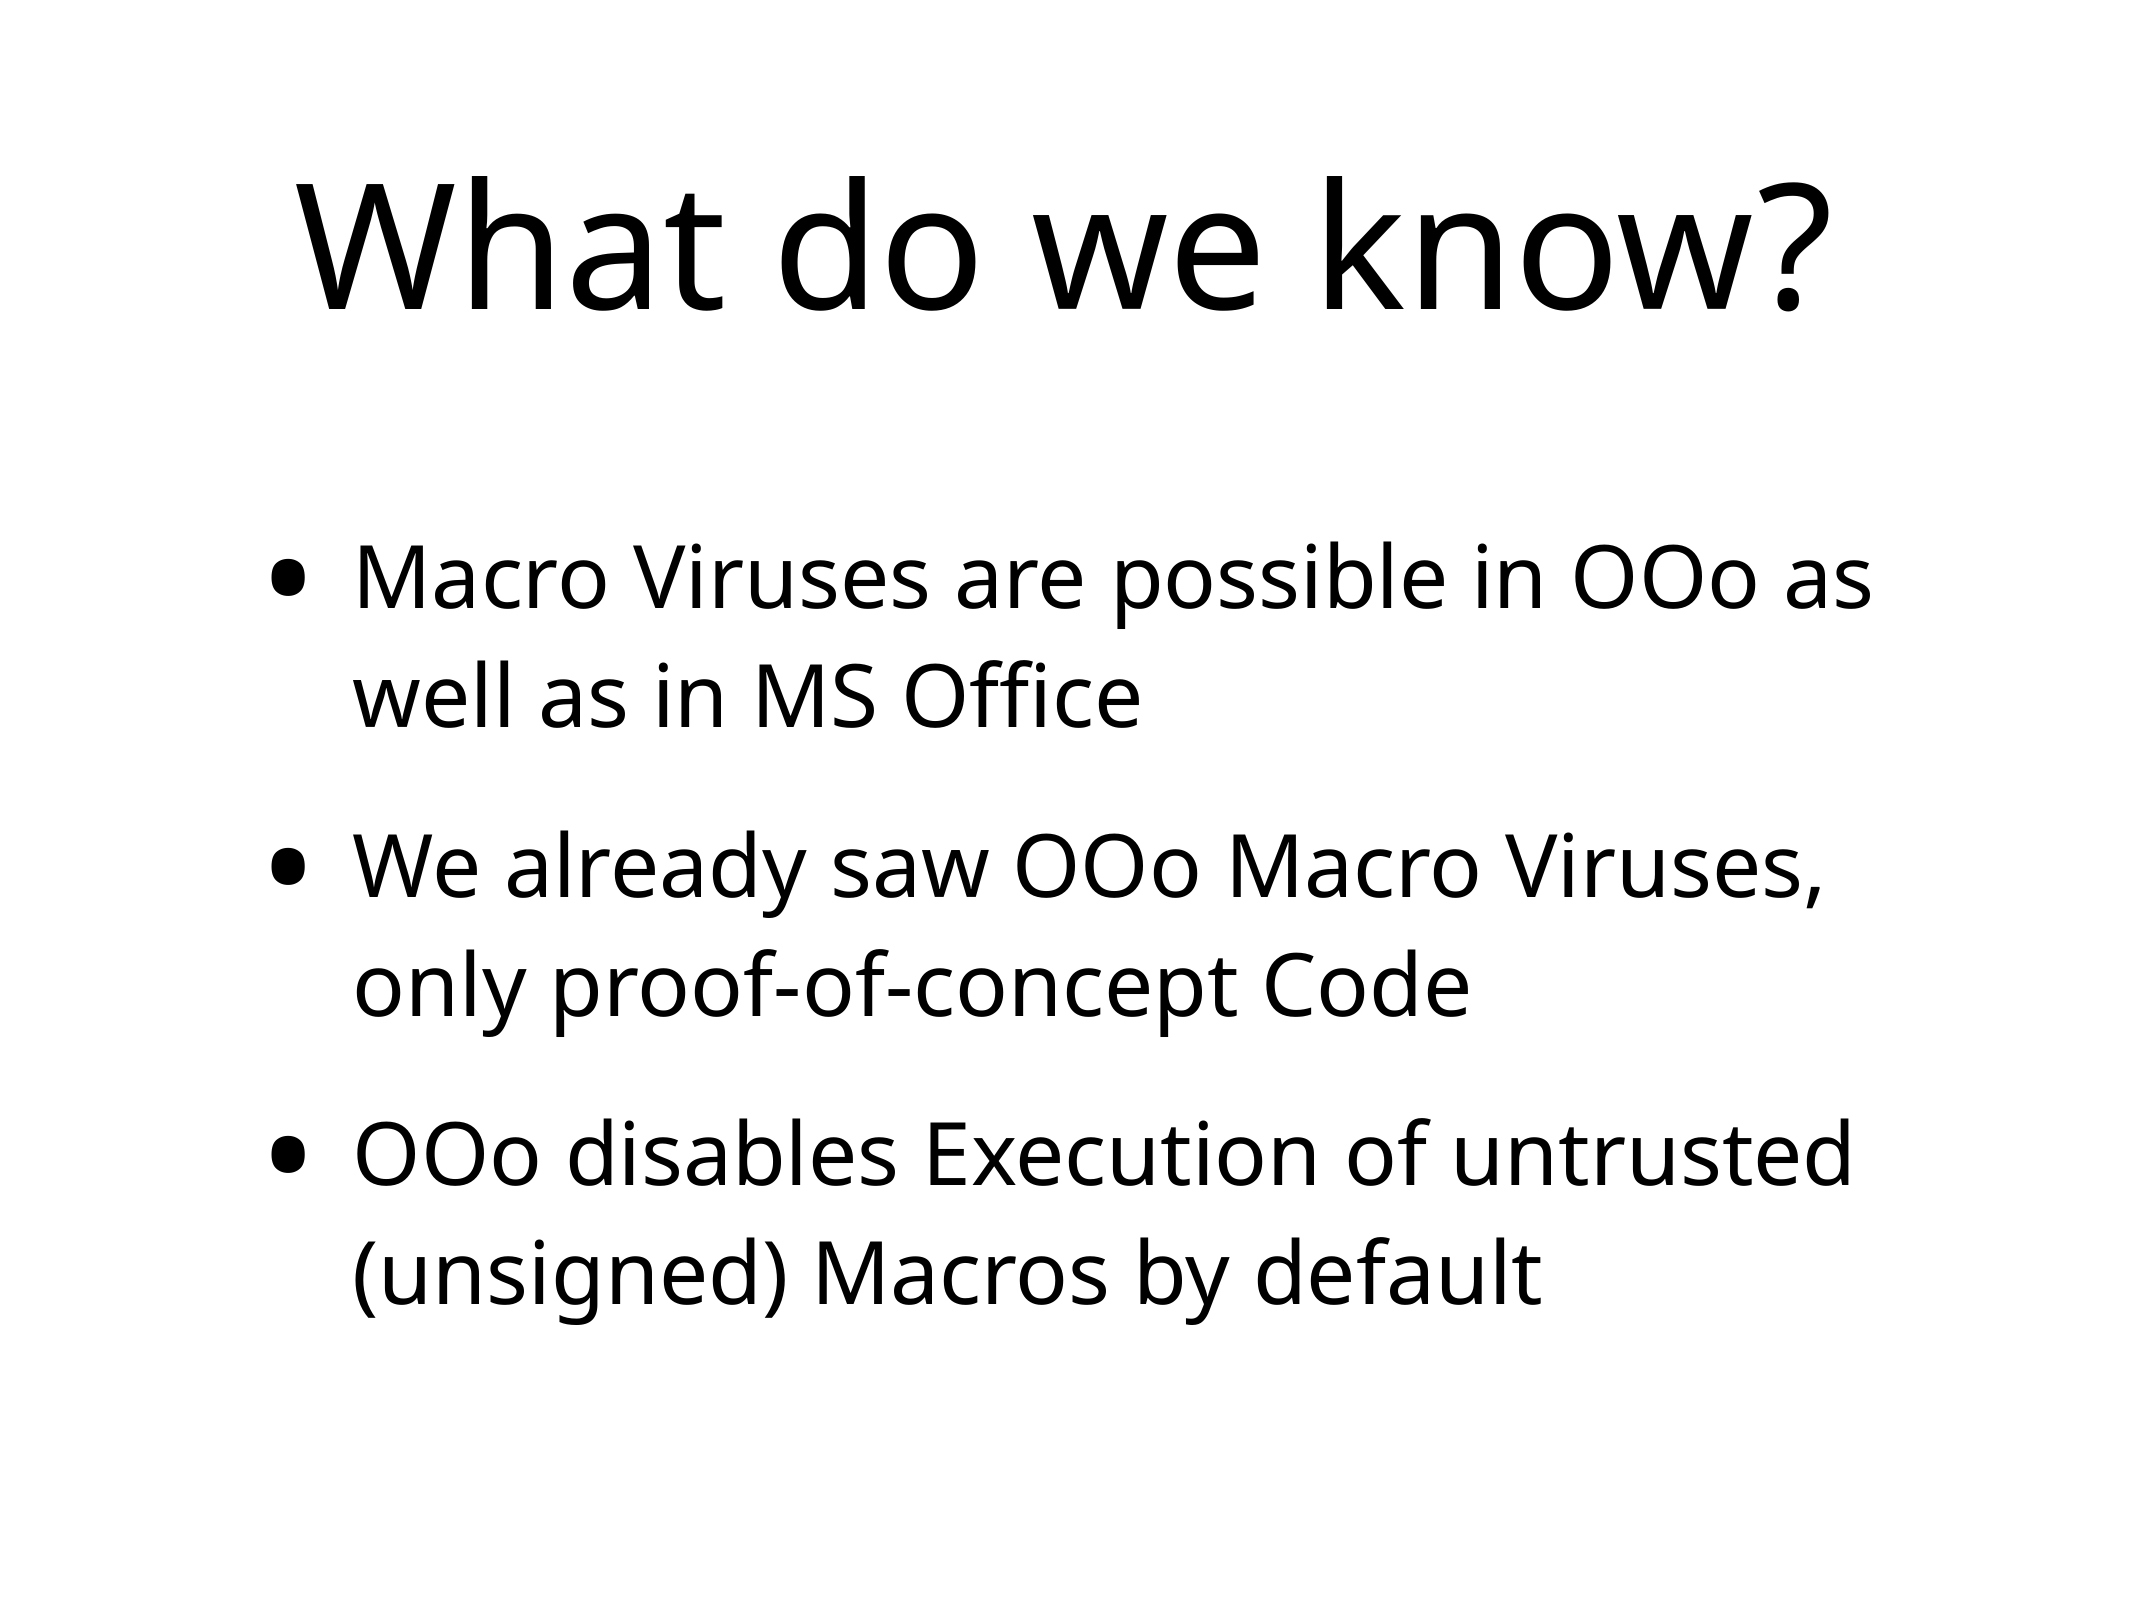

# What do we know?
Macro Viruses are possible in OOo as well as in MS Office
We already saw OOo Macro Viruses, only proof-of-concept Code
OOo disables Execution of untrusted (unsigned) Macros by default